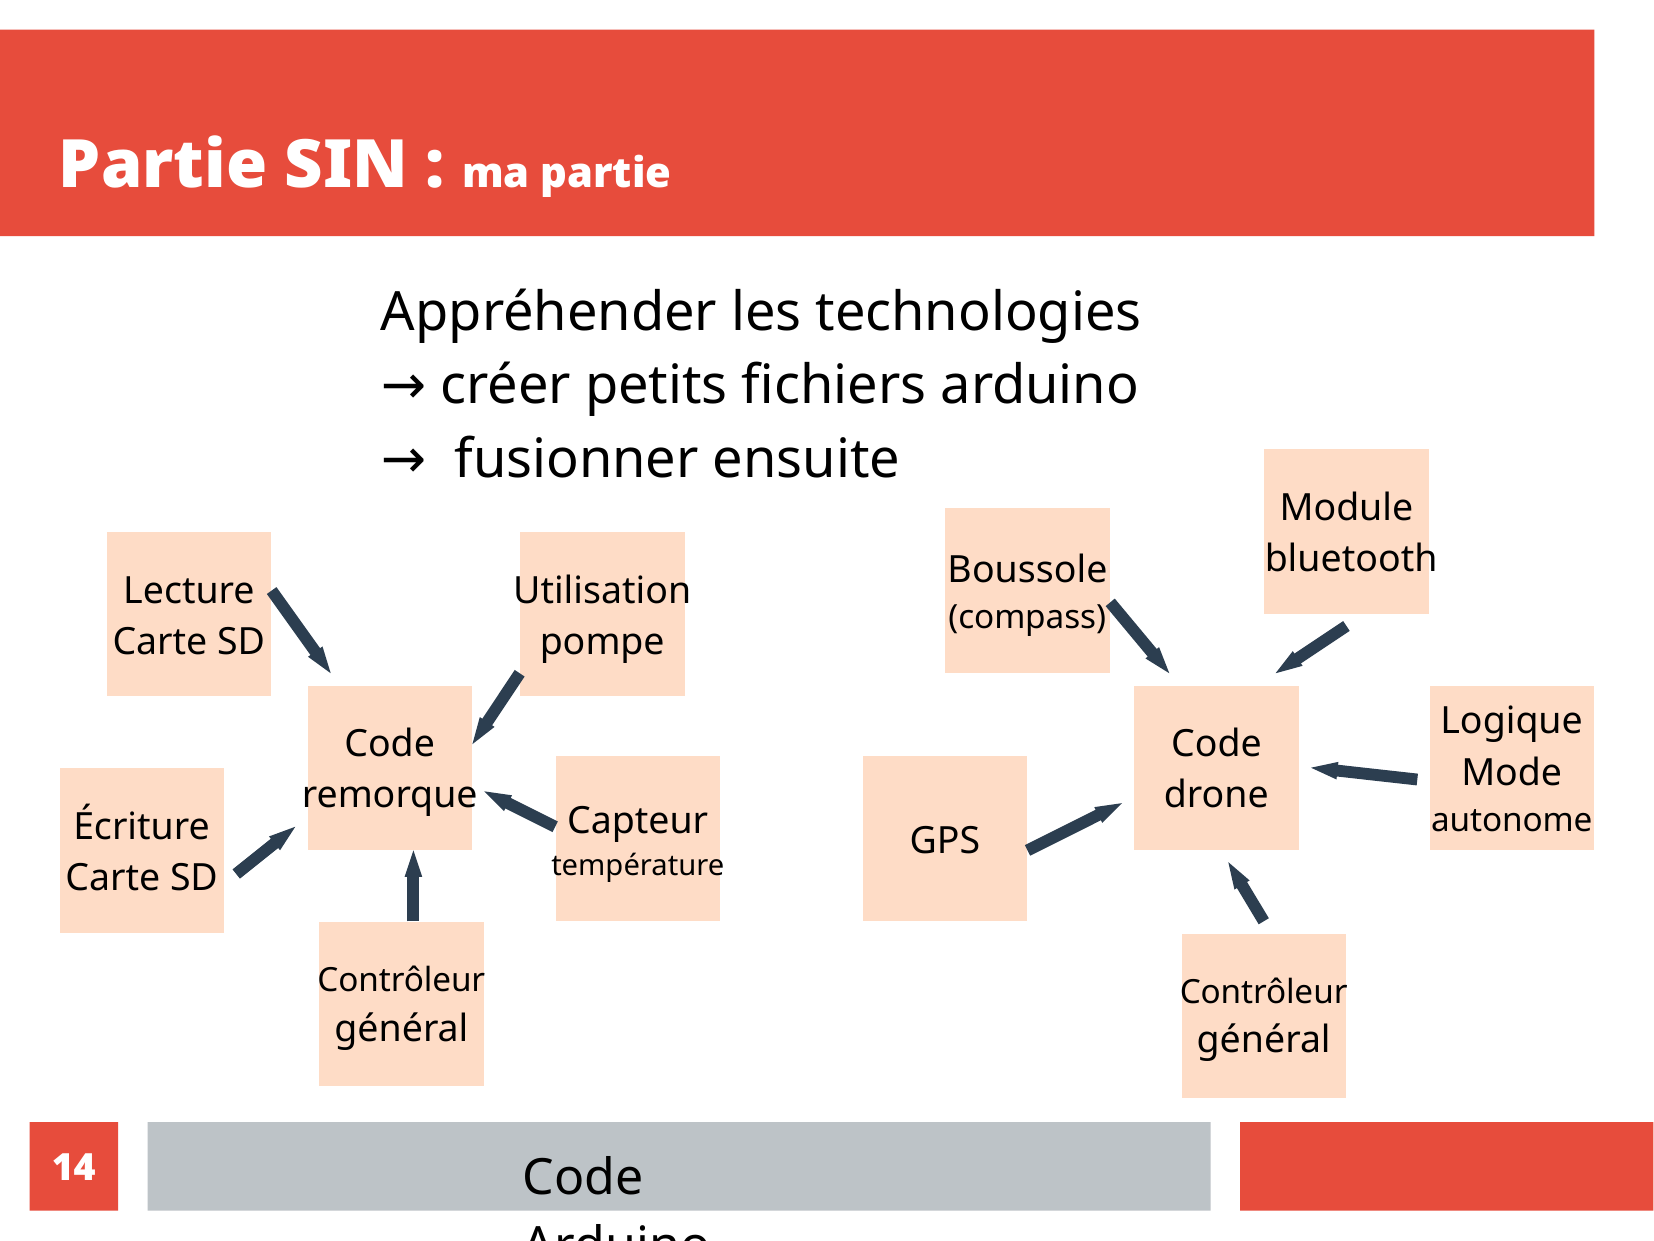

# Partie SIN : ma partie
Appréhender les technologies
→ créer petits fichiers arduino
→ fusionner ensuite
Module
 bluetooth
Boussole
(compass)
Lecture
Carte SD
Utilisation
pompe
Code
remorque
Code
drone
Logique
Mode
autonome
Capteur
température
GPS
Écriture
Carte SD
Contrôleur
général
Contrôleur
général
14
Code Arduino